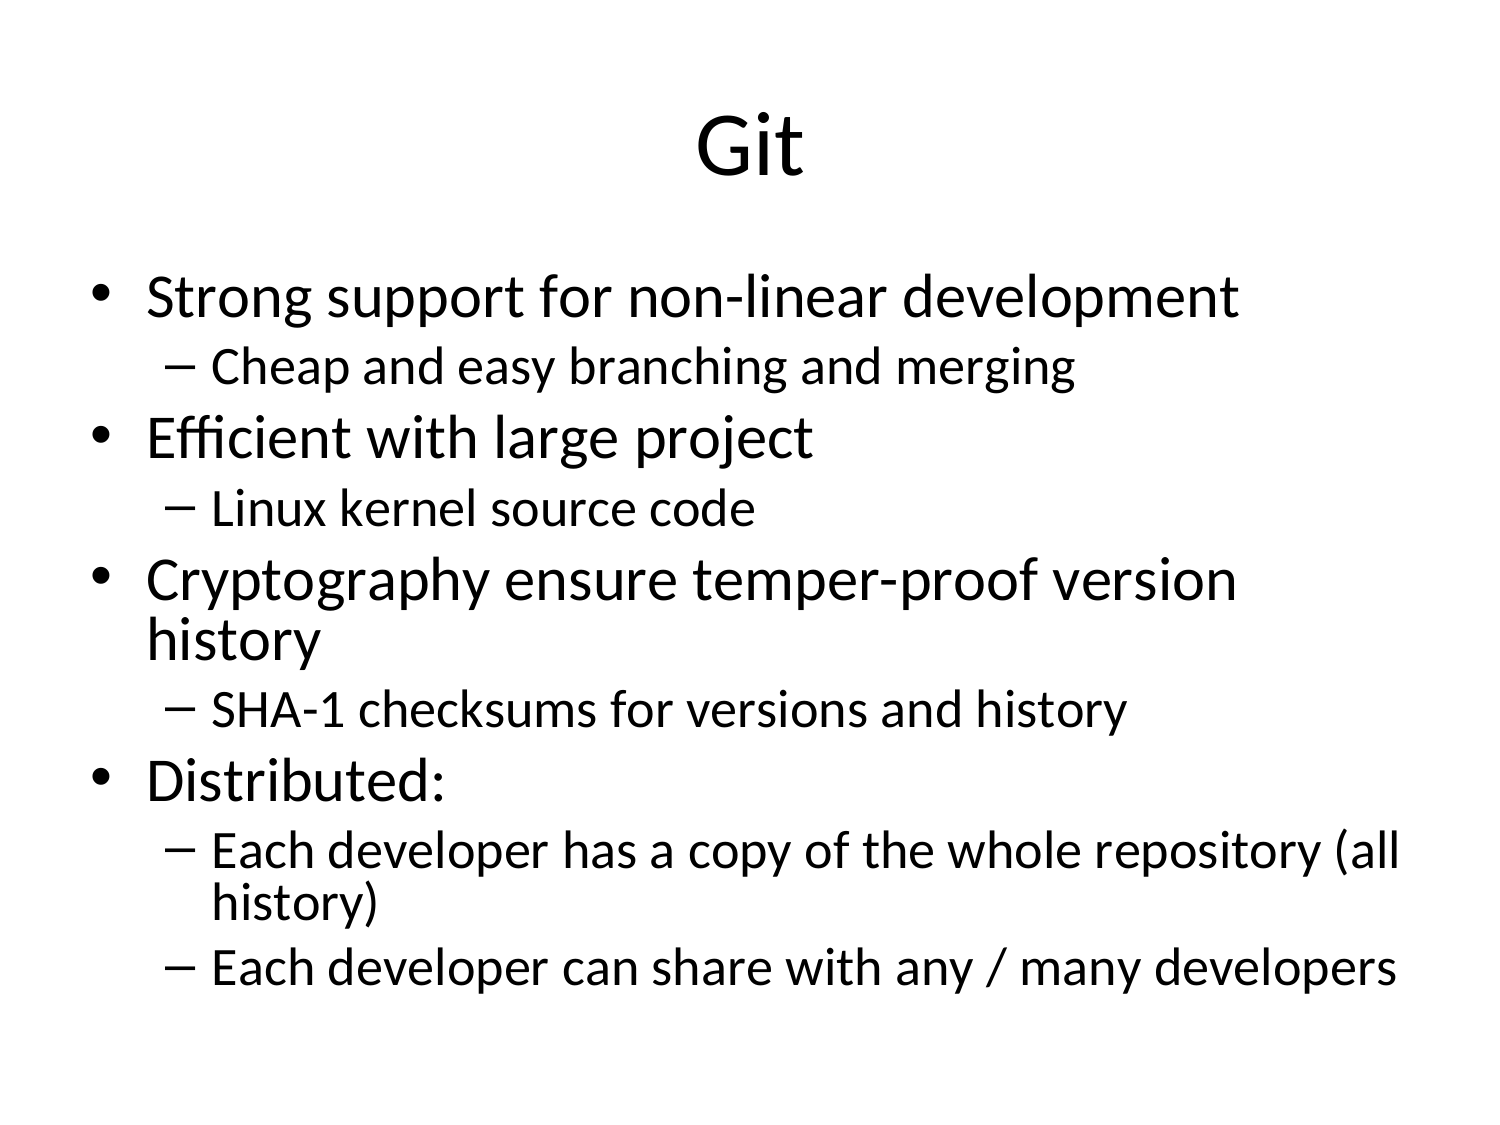

# Git
Strong support for non-linear development
Cheap and easy branching and merging
Efficient with large project
Linux kernel source code
Cryptography ensure temper-proof version history
SHA-1 checksums for versions and history
Distributed:
Each developer has a copy of the whole repository (all history)
Each developer can share with any / many developers